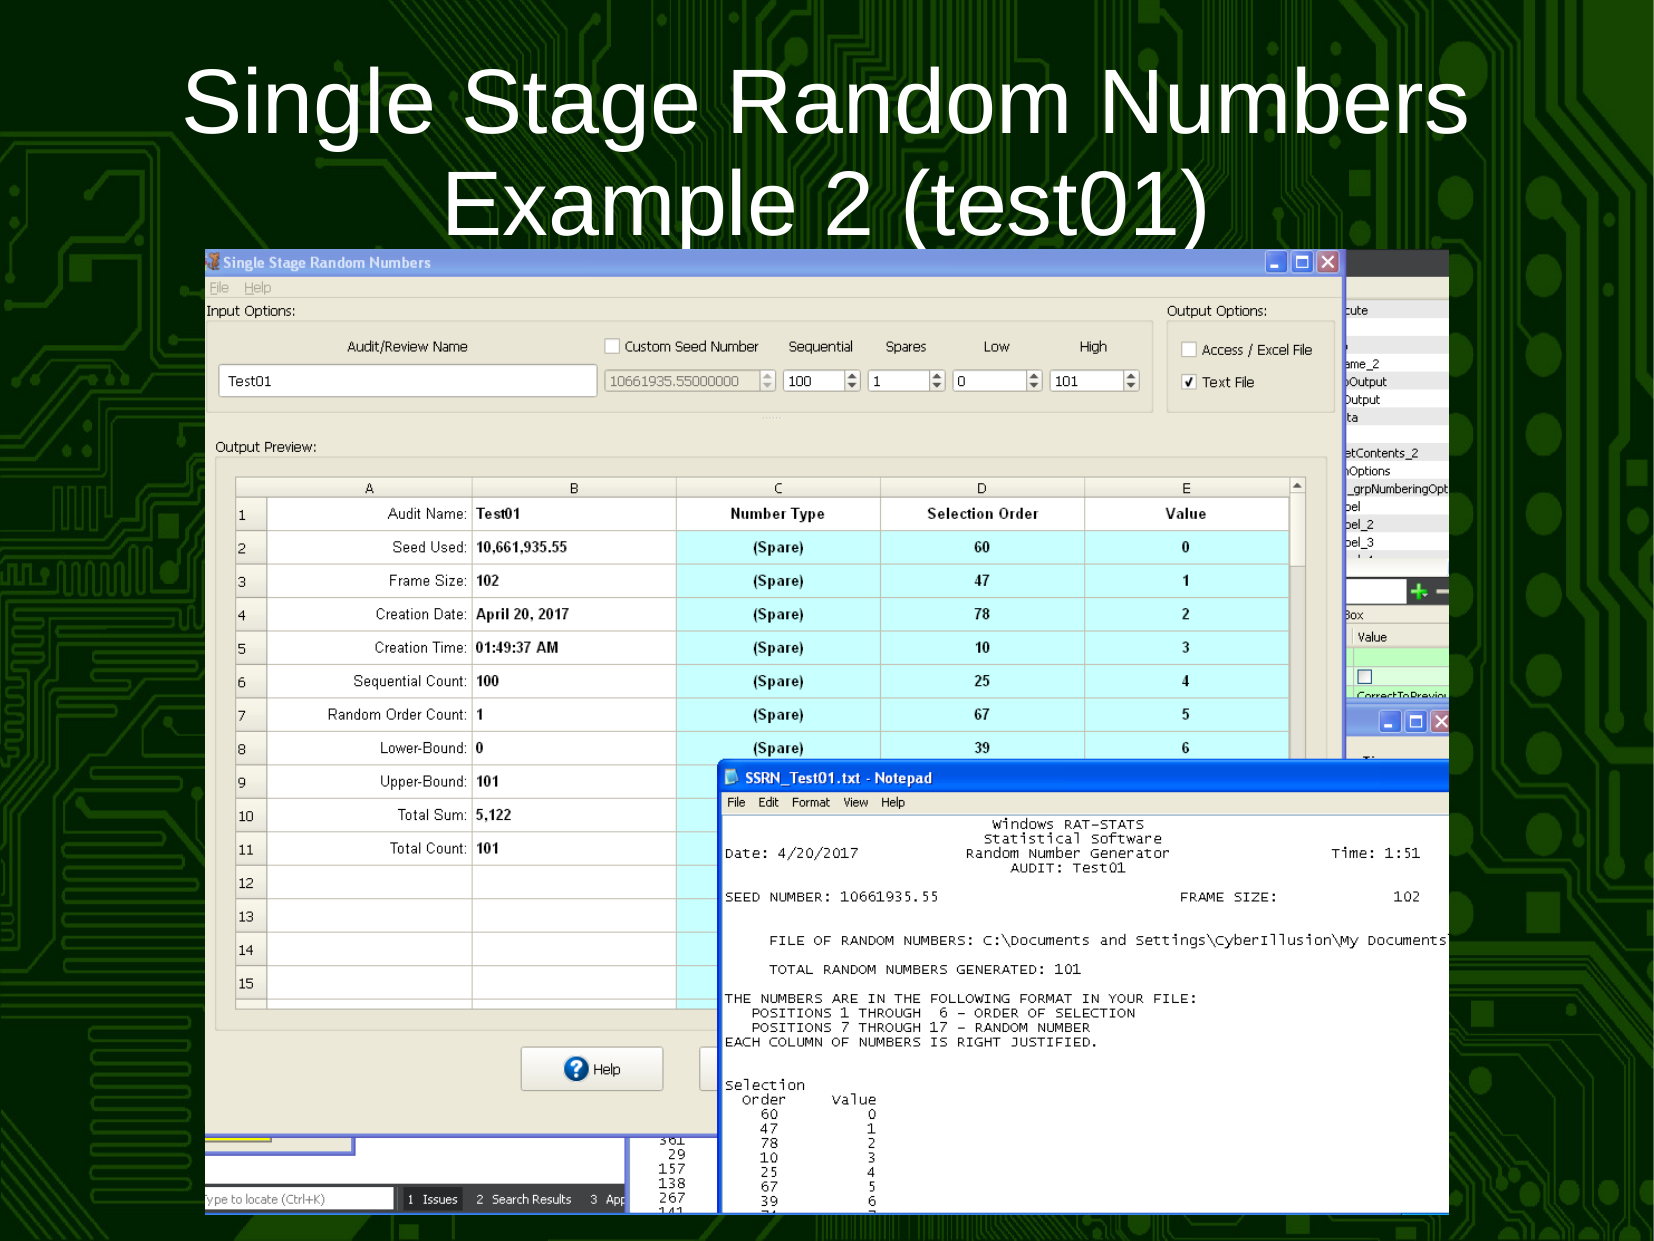

# Single Stage Random Numbers Example 2 (test01)